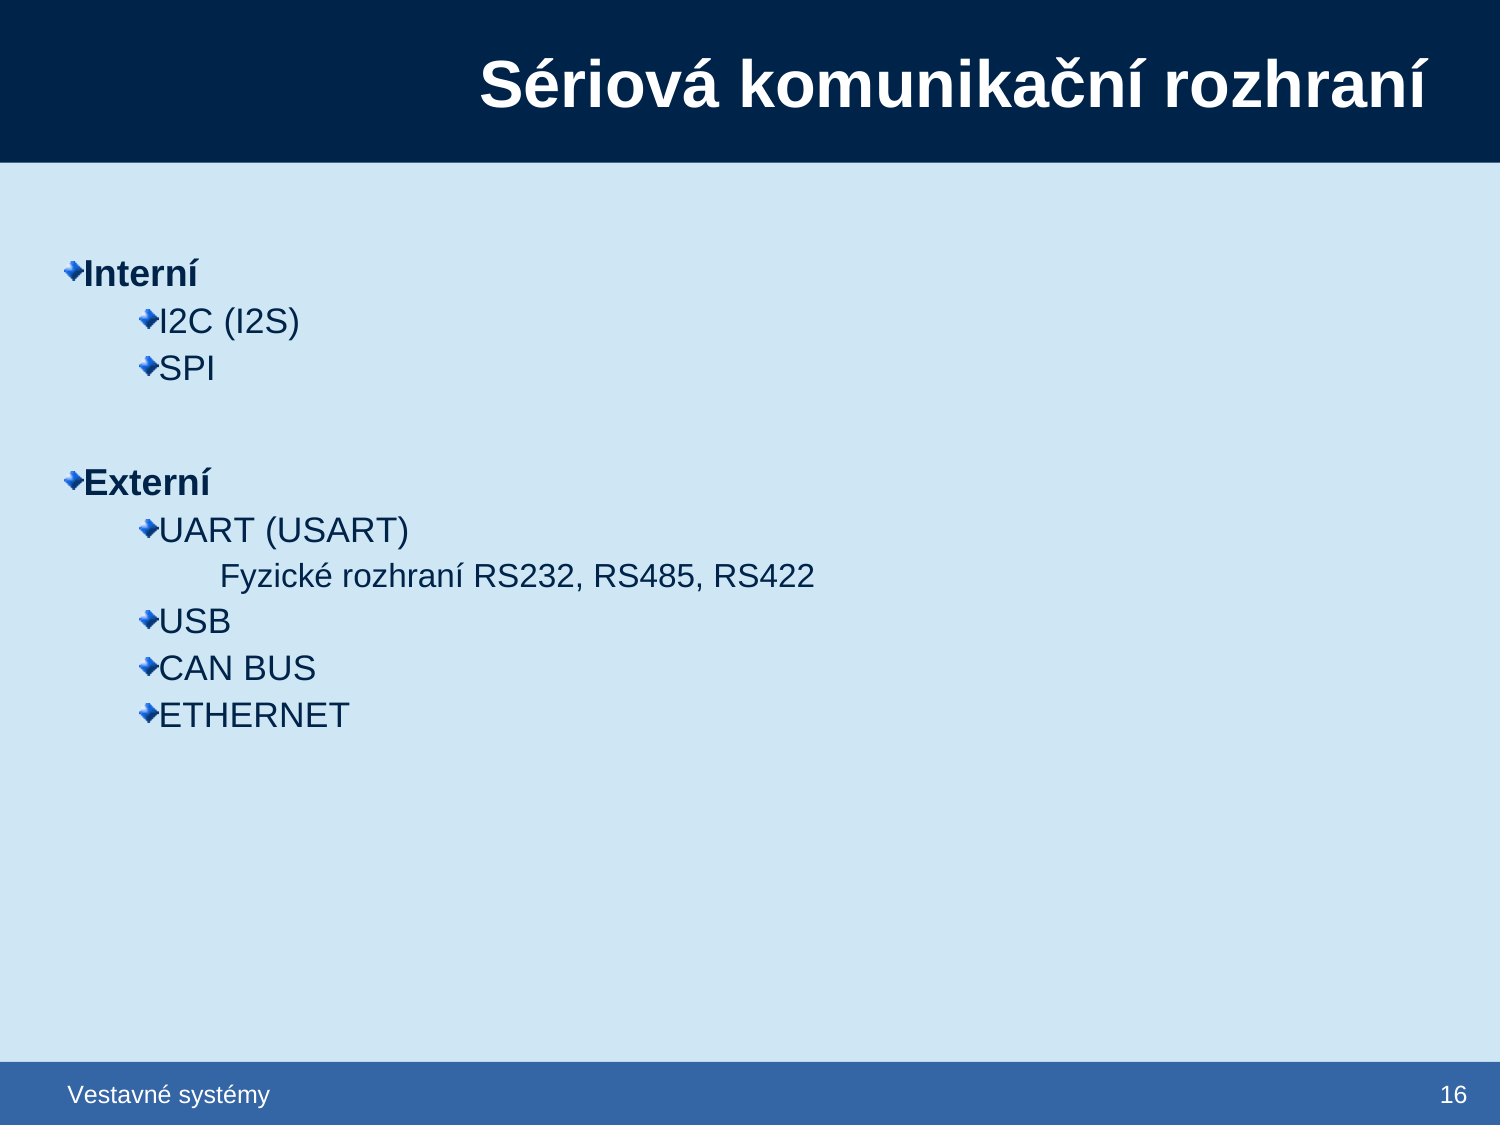

# Sériová komunikační rozhraní
Interní
I2C (I2S)
SPI
Externí
UART (USART)
Fyzické rozhraní RS232, RS485, RS422
USB
CAN BUS
ETHERNET